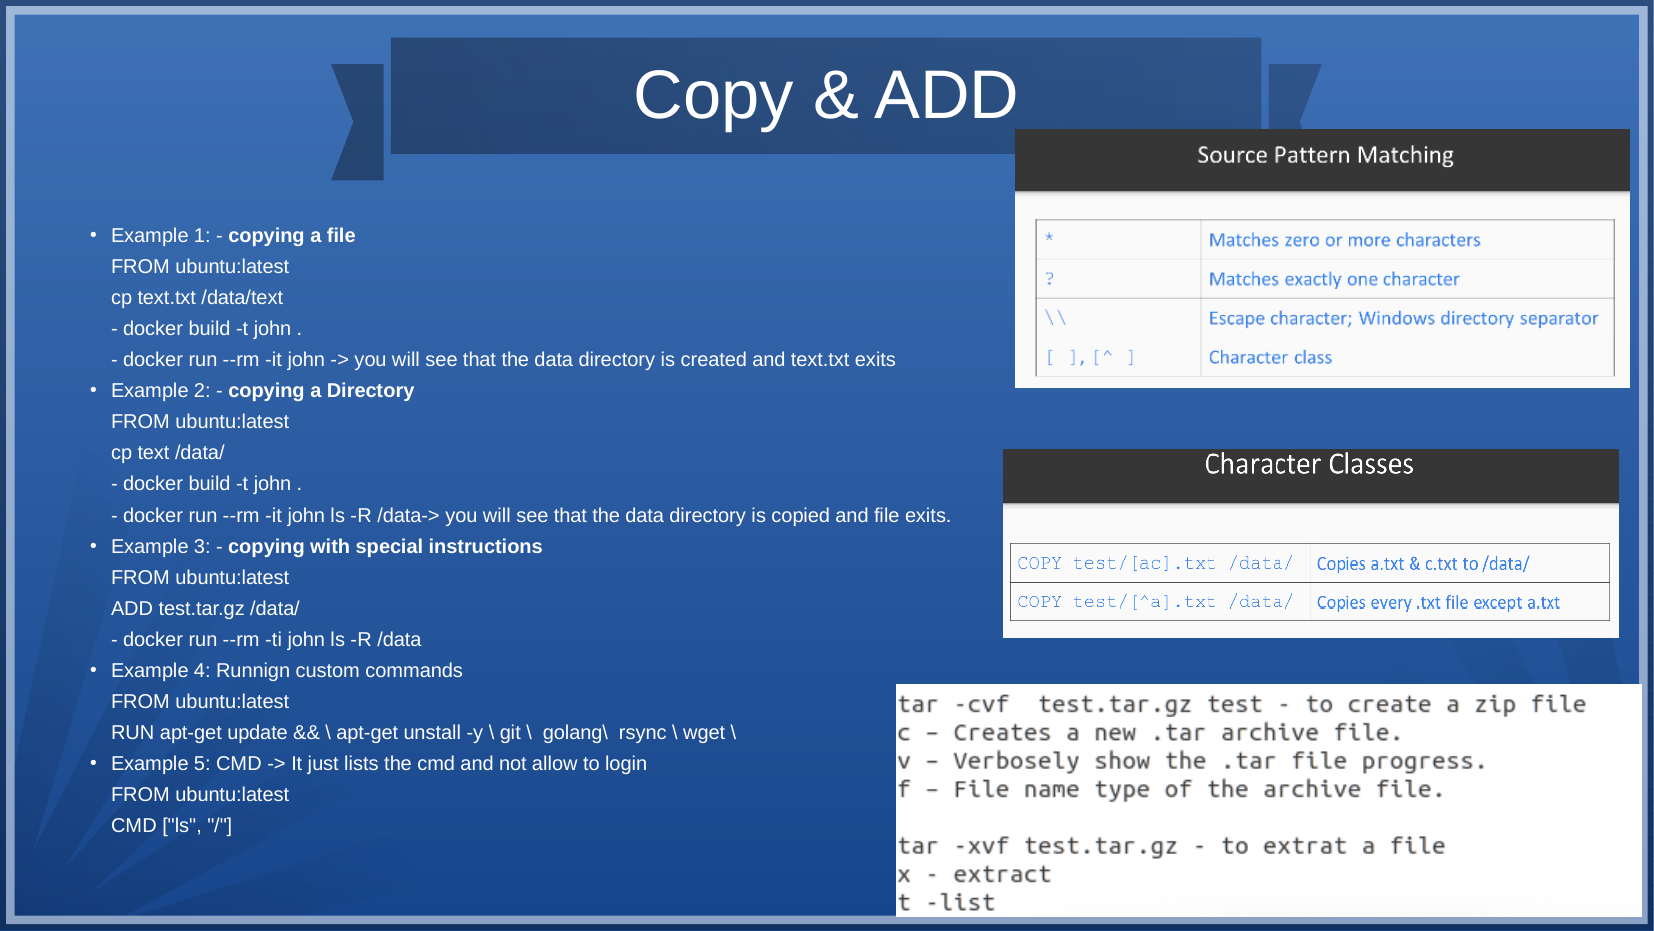

# Copy & ADD
Example 1: - copying a file
FROM ubuntu:latest
cp text.txt /data/text
- docker build -t john .
- docker run --rm -it john -> you will see that the data directory is created and text.txt exits
Example 2: - copying a Directory
FROM ubuntu:latest
cp text /data/
- docker build -t john .
- docker run --rm -it john ls -R /data-> you will see that the data directory is copied and file exits.
Example 3: - copying with special instructions
FROM ubuntu:latest
ADD test.tar.gz /data/
- docker run --rm -ti john ls -R /data
Example 4: Runnign custom commands
FROM ubuntu:latest
RUN apt-get update && \ apt-get unstall -y \ git \ golang\ rsync \ wget \
Example 5: CMD -> It just lists the cmd and not allow to login
FROM ubuntu:latest
CMD ["ls", "/"]